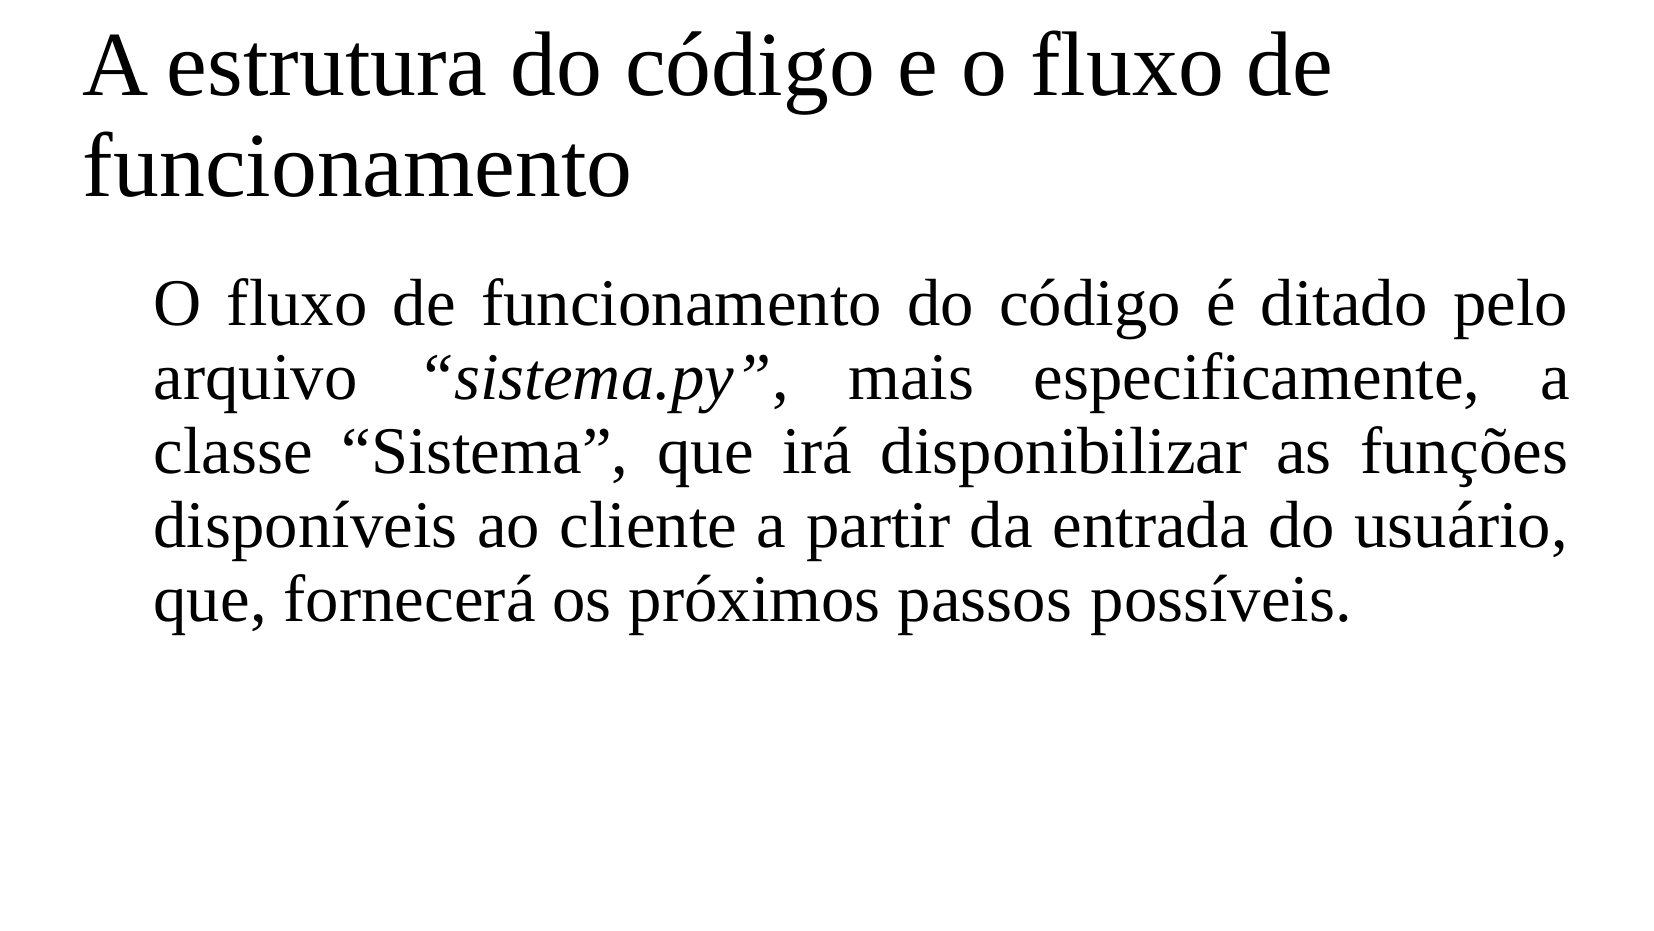

# A estrutura do código e o fluxo de funcionamento
O fluxo de funcionamento do código é ditado pelo arquivo “sistema.py”, mais especificamente, a classe “Sistema”, que irá disponibilizar as funções disponíveis ao cliente a partir da entrada do usuário, que, fornecerá os próximos passos possíveis.